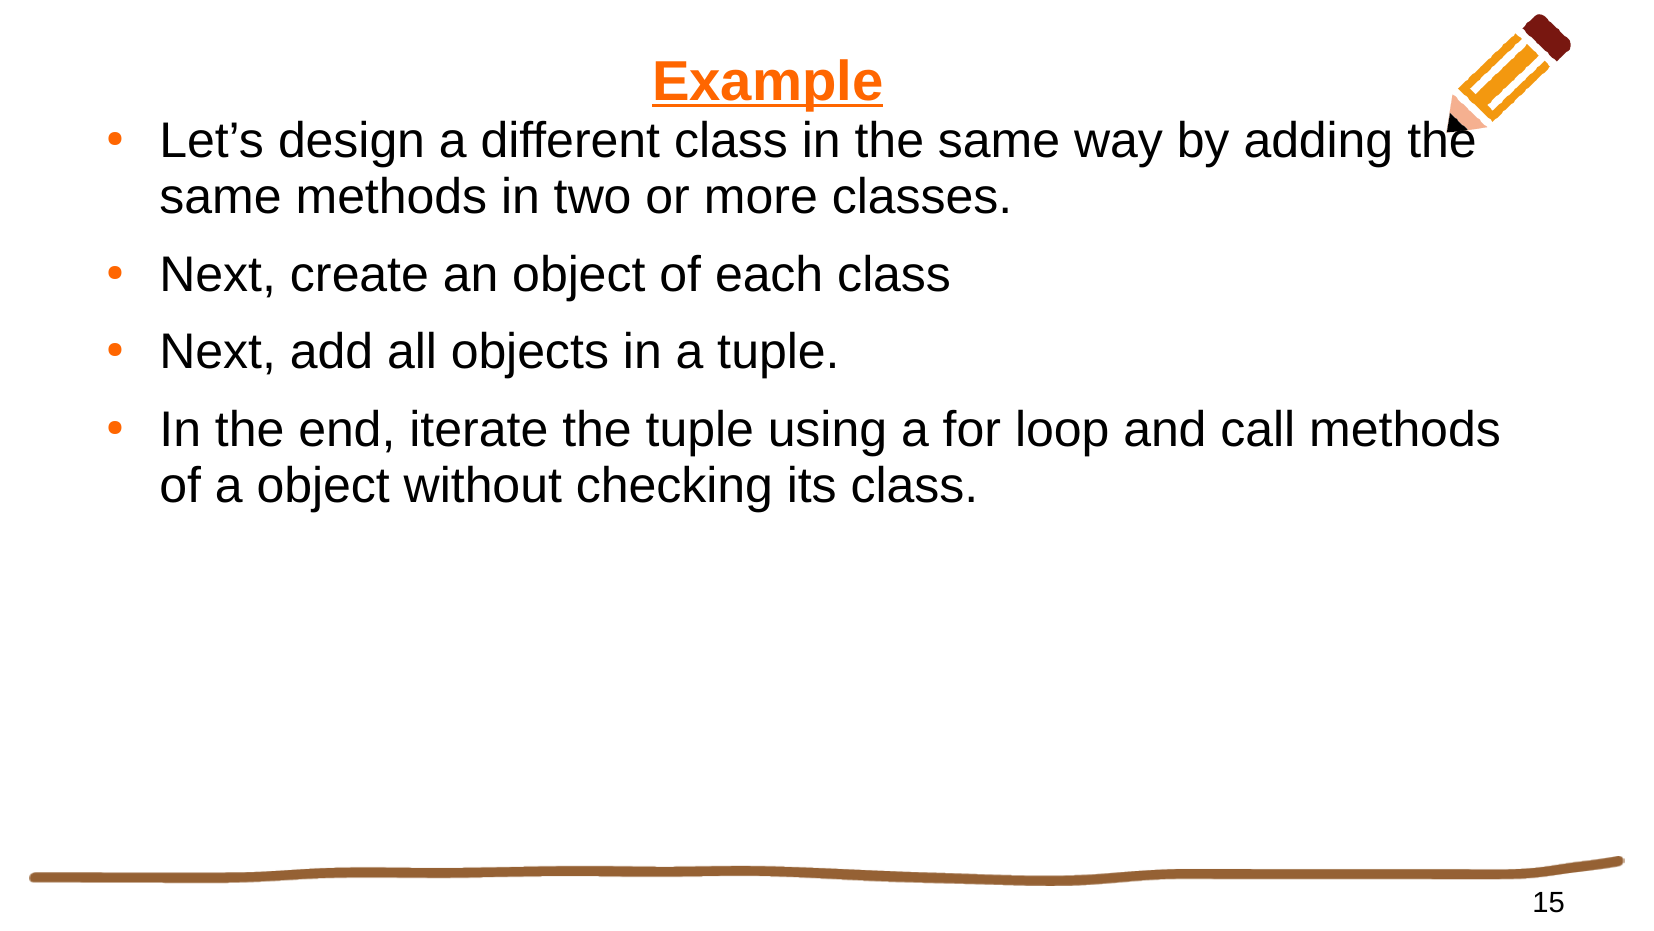

# Example
Let’s design a different class in the same way by adding the same methods in two or more classes.
Next, create an object of each class
Next, add all objects in a tuple.
In the end, iterate the tuple using a for loop and call methods of a object without checking its class.
15